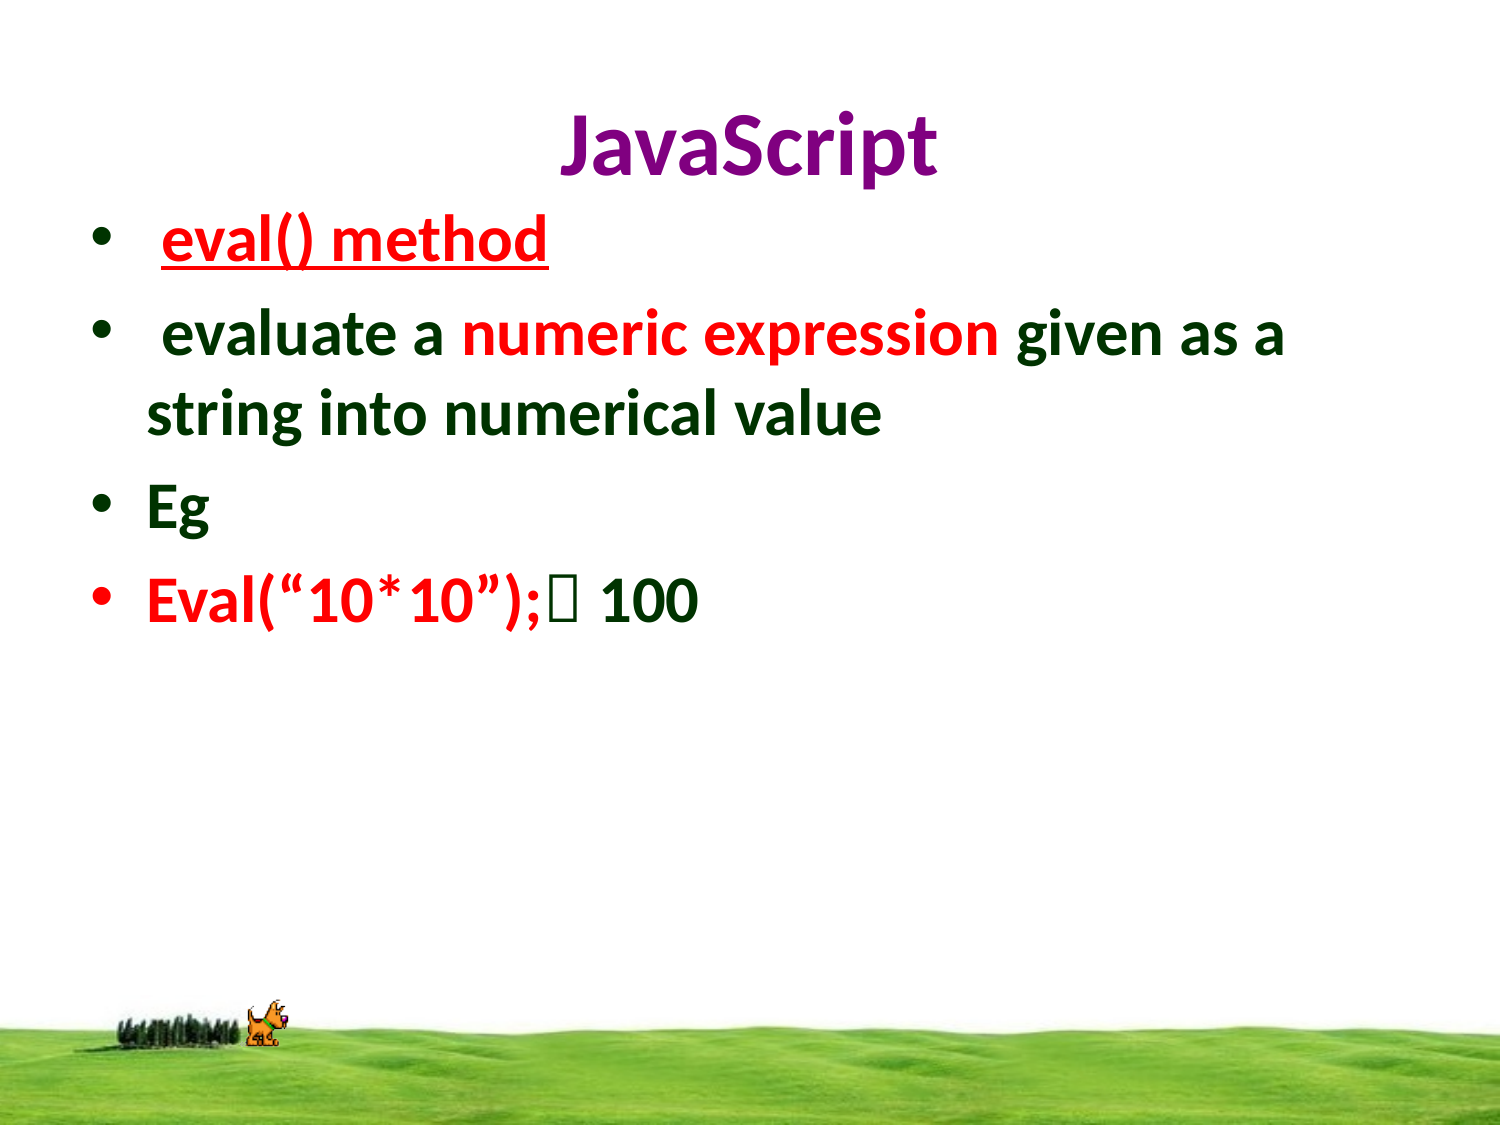

# JavaScript
 eval() method
 evaluate a numeric expression given as a string into numerical value
Eg
Eval(“10*10”); 100